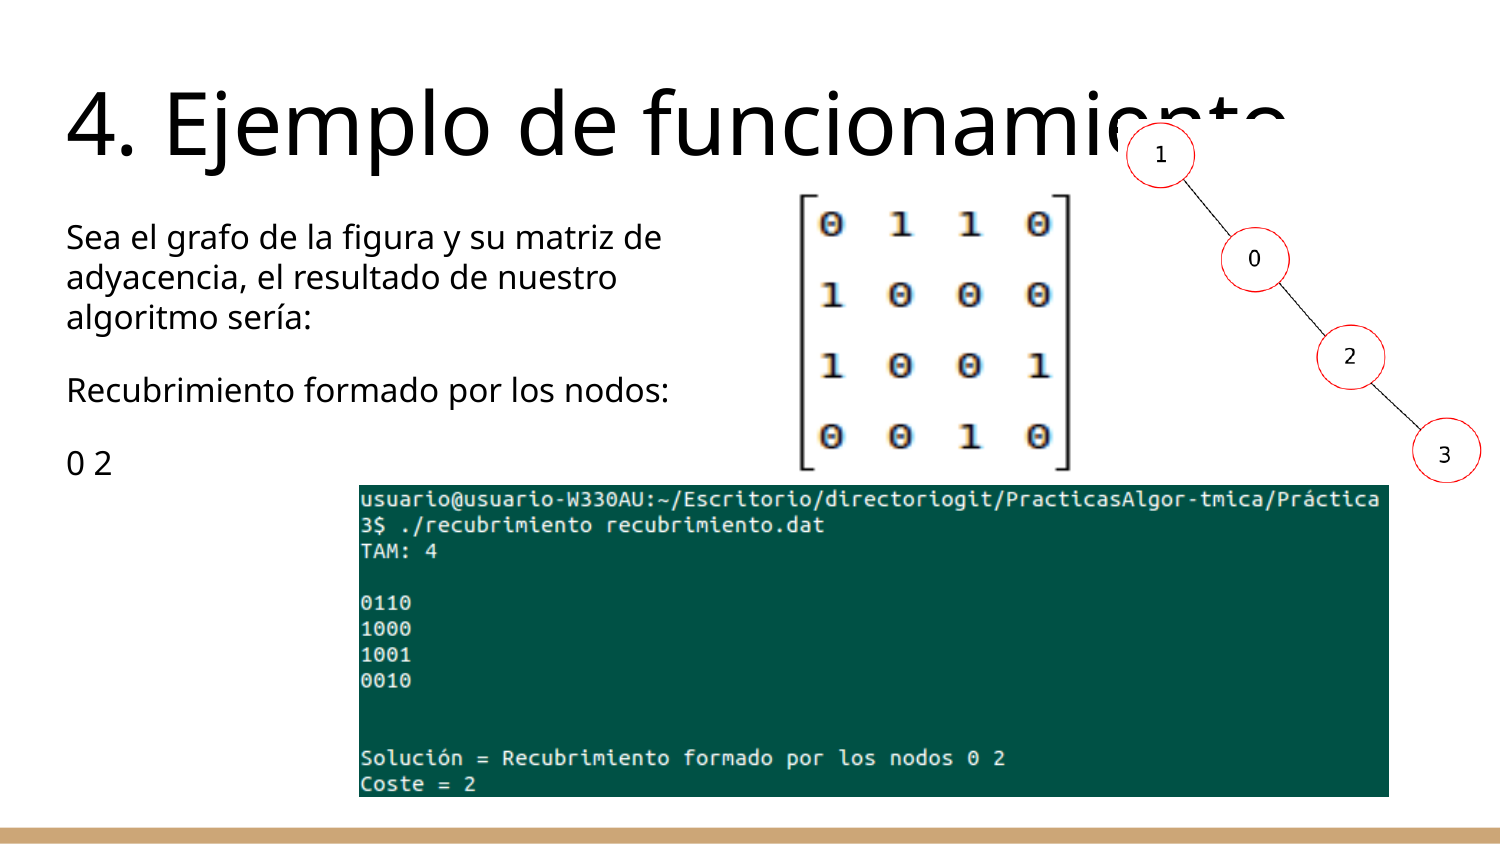

# 4. Ejemplo de funcionamiento
Sea el grafo de la figura y su matriz de adyacencia, el resultado de nuestro algoritmo sería:
Recubrimiento formado por los nodos:
0 2